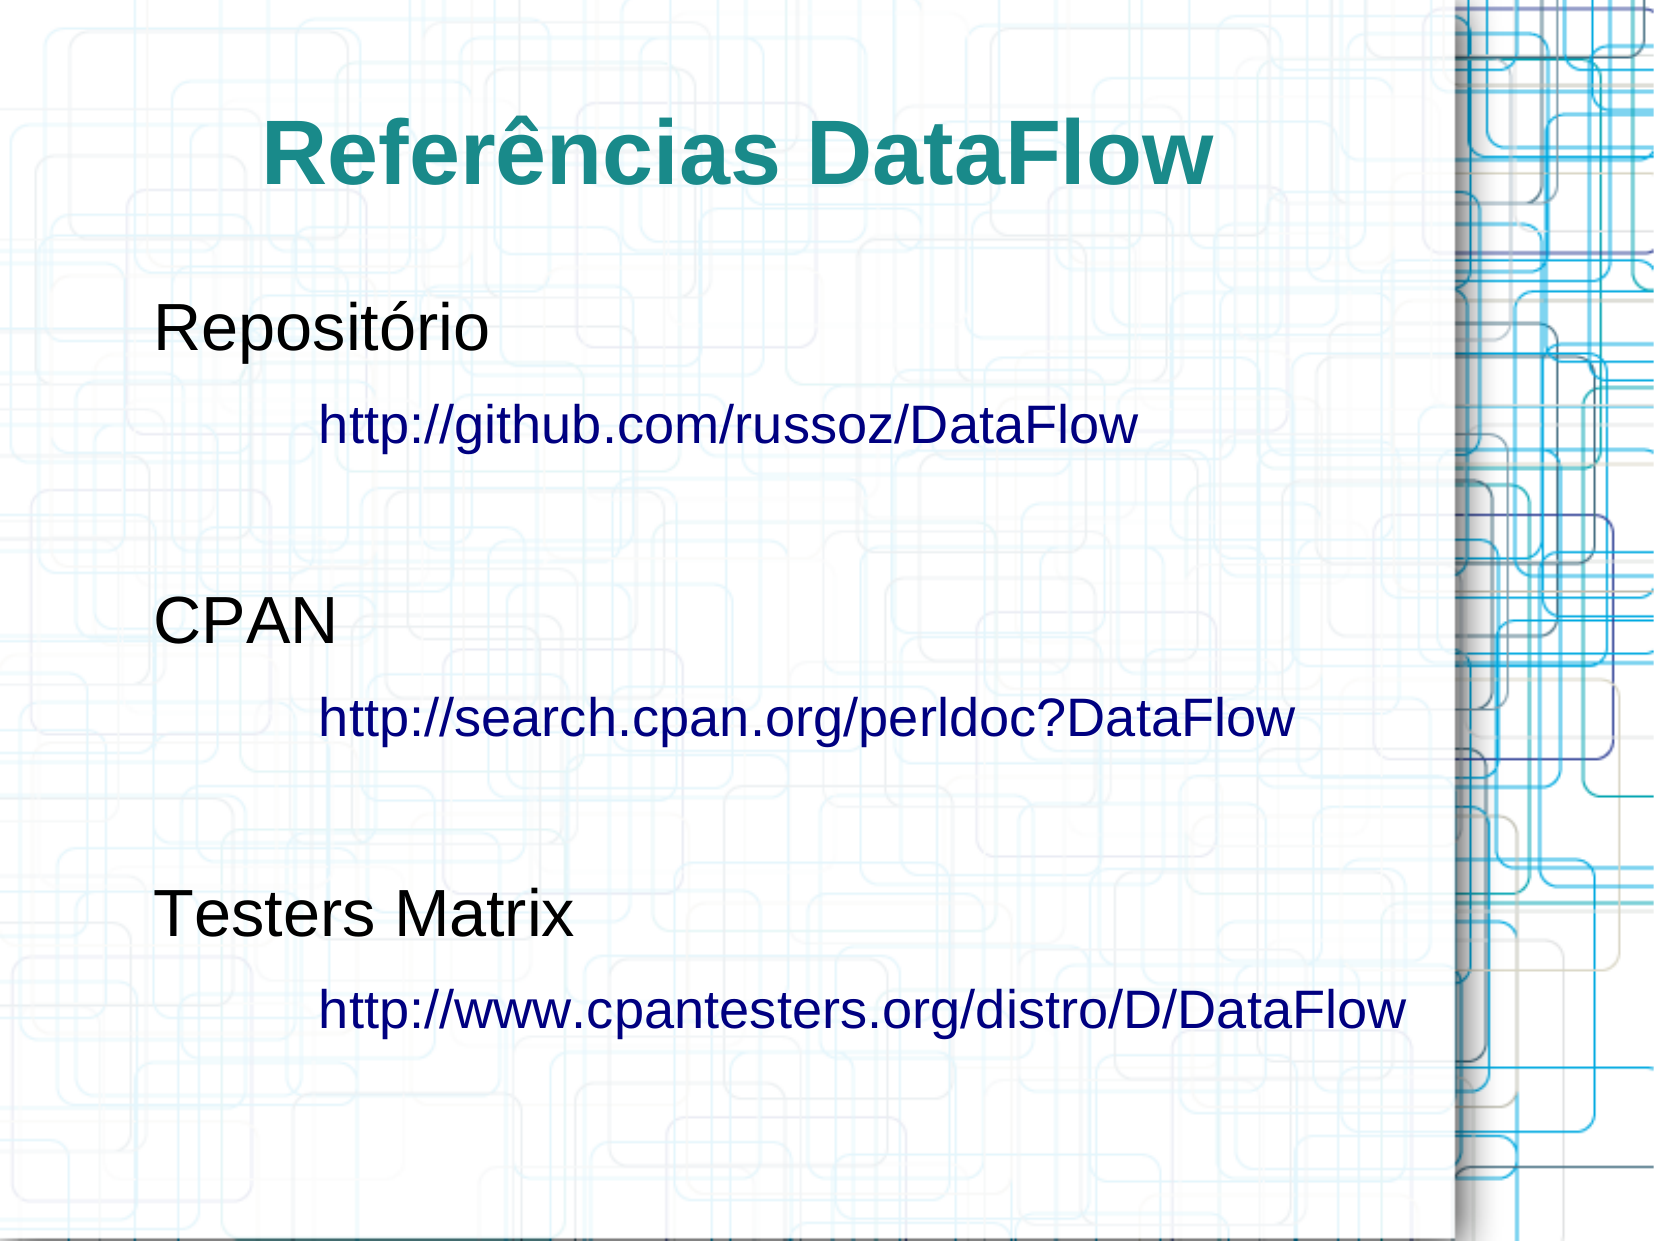

# Referências DataFlow
Repositório
http://github.com/russoz/DataFlow
CPAN
http://search.cpan.org/perldoc?DataFlow
Testers Matrix
http://www.cpantesters.org/distro/D/DataFlow